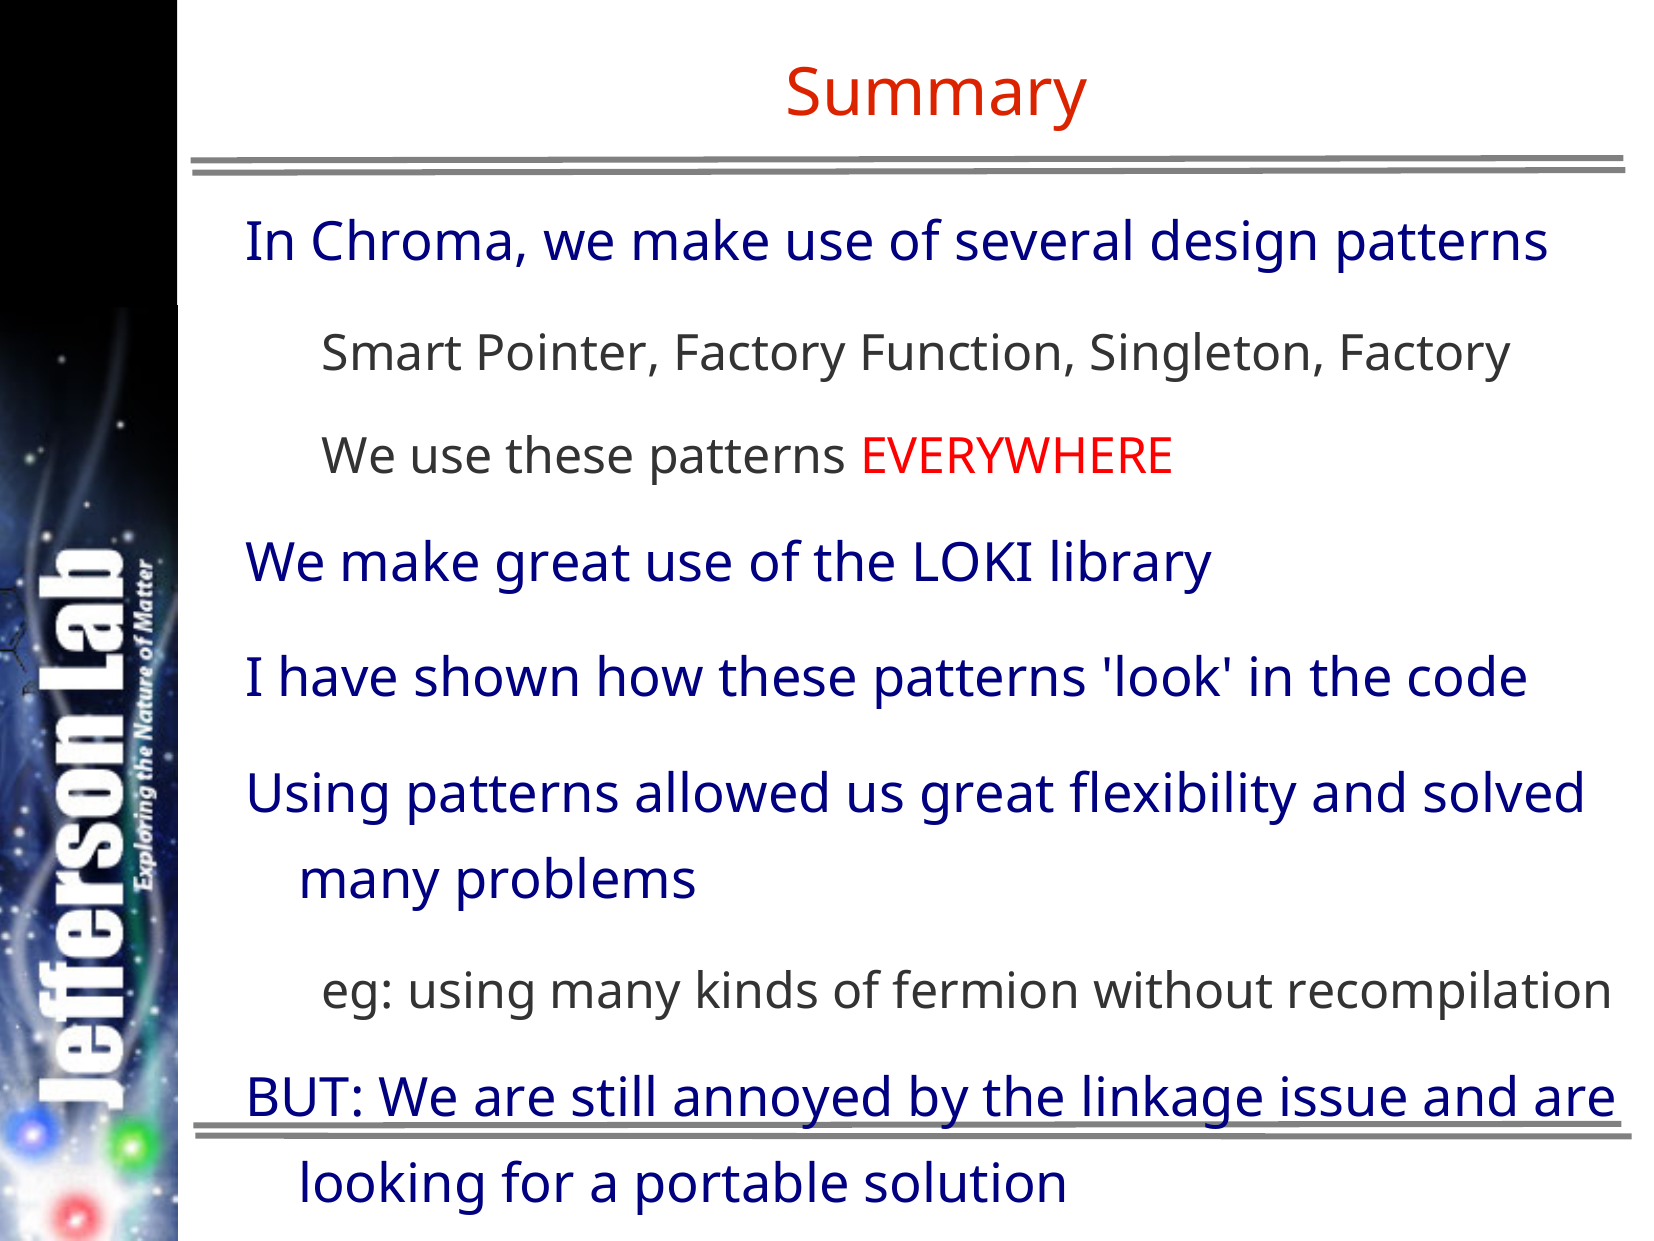

# Summary
In Chroma, we make use of several design patterns
Smart Pointer, Factory Function, Singleton, Factory
We use these patterns EVERYWHERE
We make great use of the LOKI library
I have shown how these patterns 'look' in the code
Using patterns allowed us great flexibility and solved many problems
eg: using many kinds of fermion without recompilation
BUT: We are still annoyed by the linkage issue and are looking for a portable solution